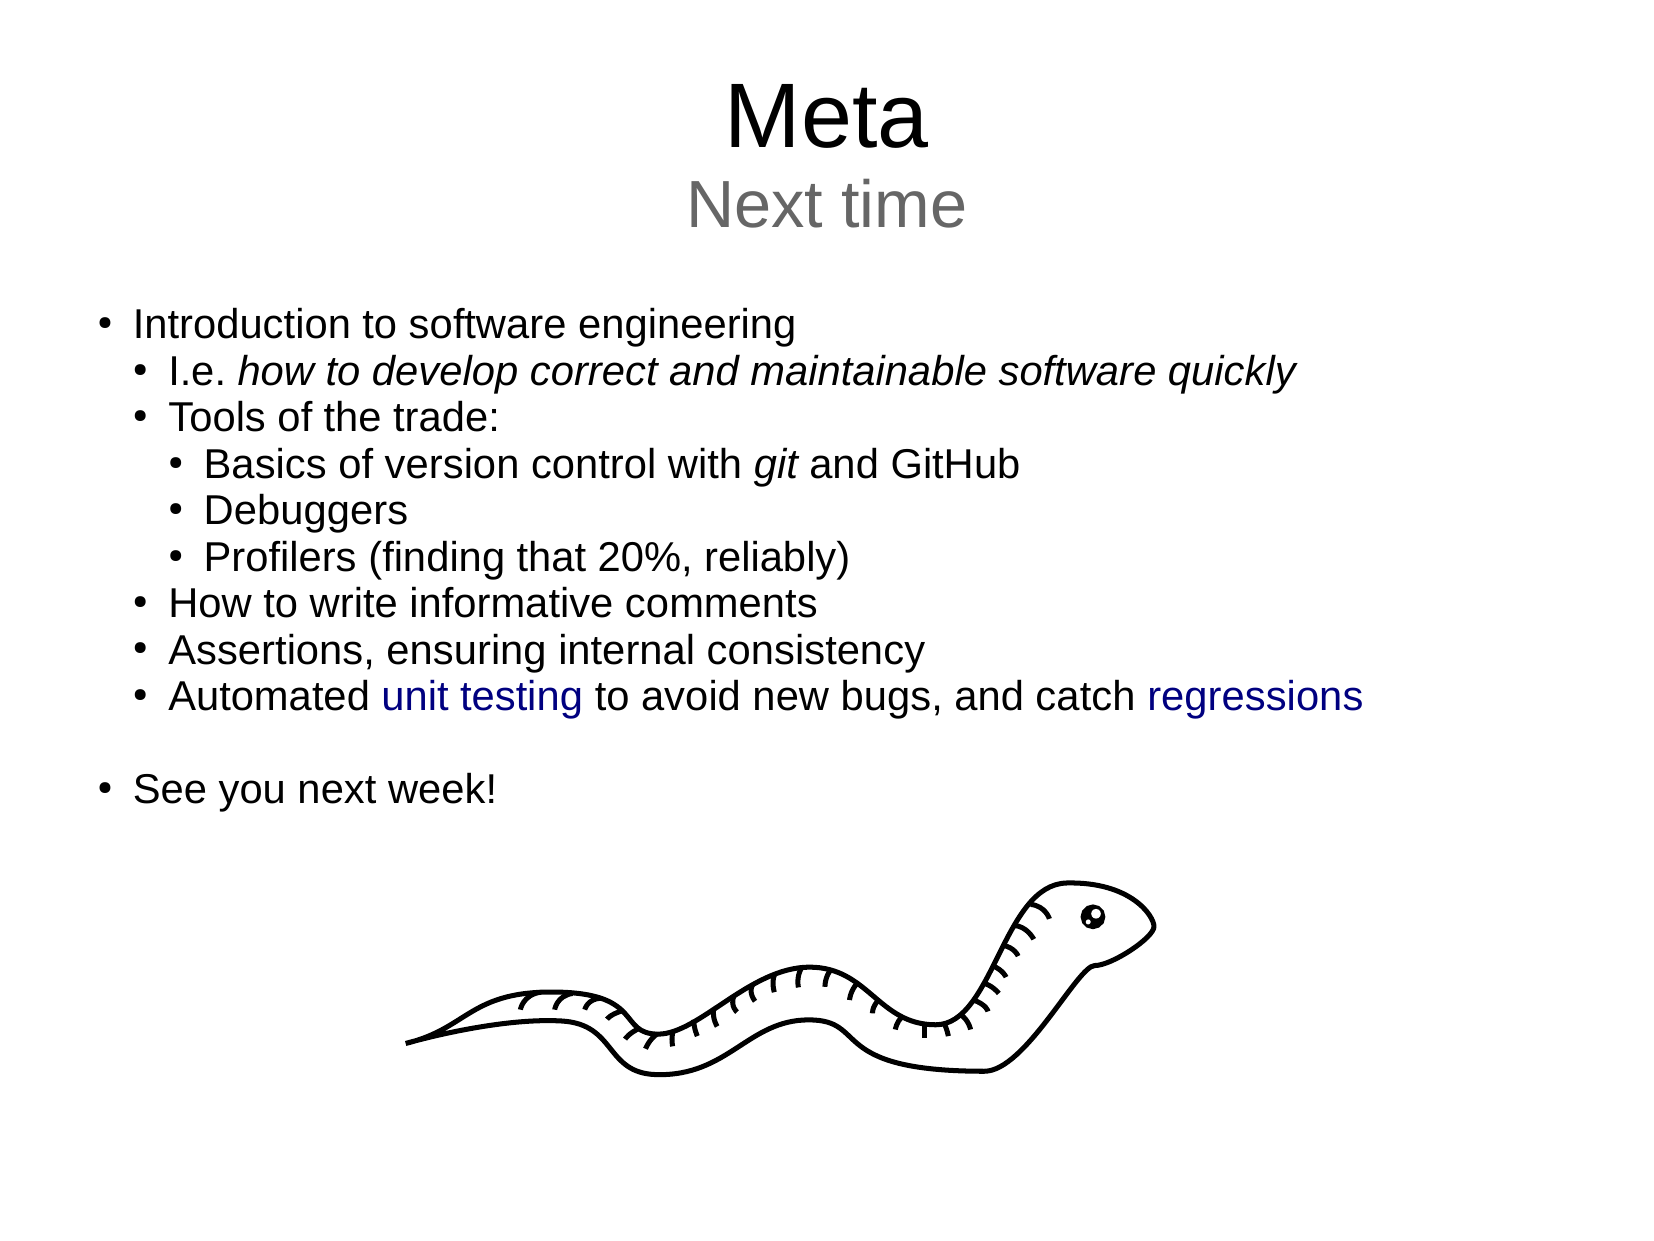

# Meta Next time
Introduction to software engineering
I.e. how to develop correct and maintainable software quickly
Tools of the trade:
Basics of version control with git and GitHub
Debuggers
Profilers (finding that 20%, reliably)
How to write informative comments
Assertions, ensuring internal consistency
Automated unit testing to avoid new bugs, and catch regressions
See you next week!